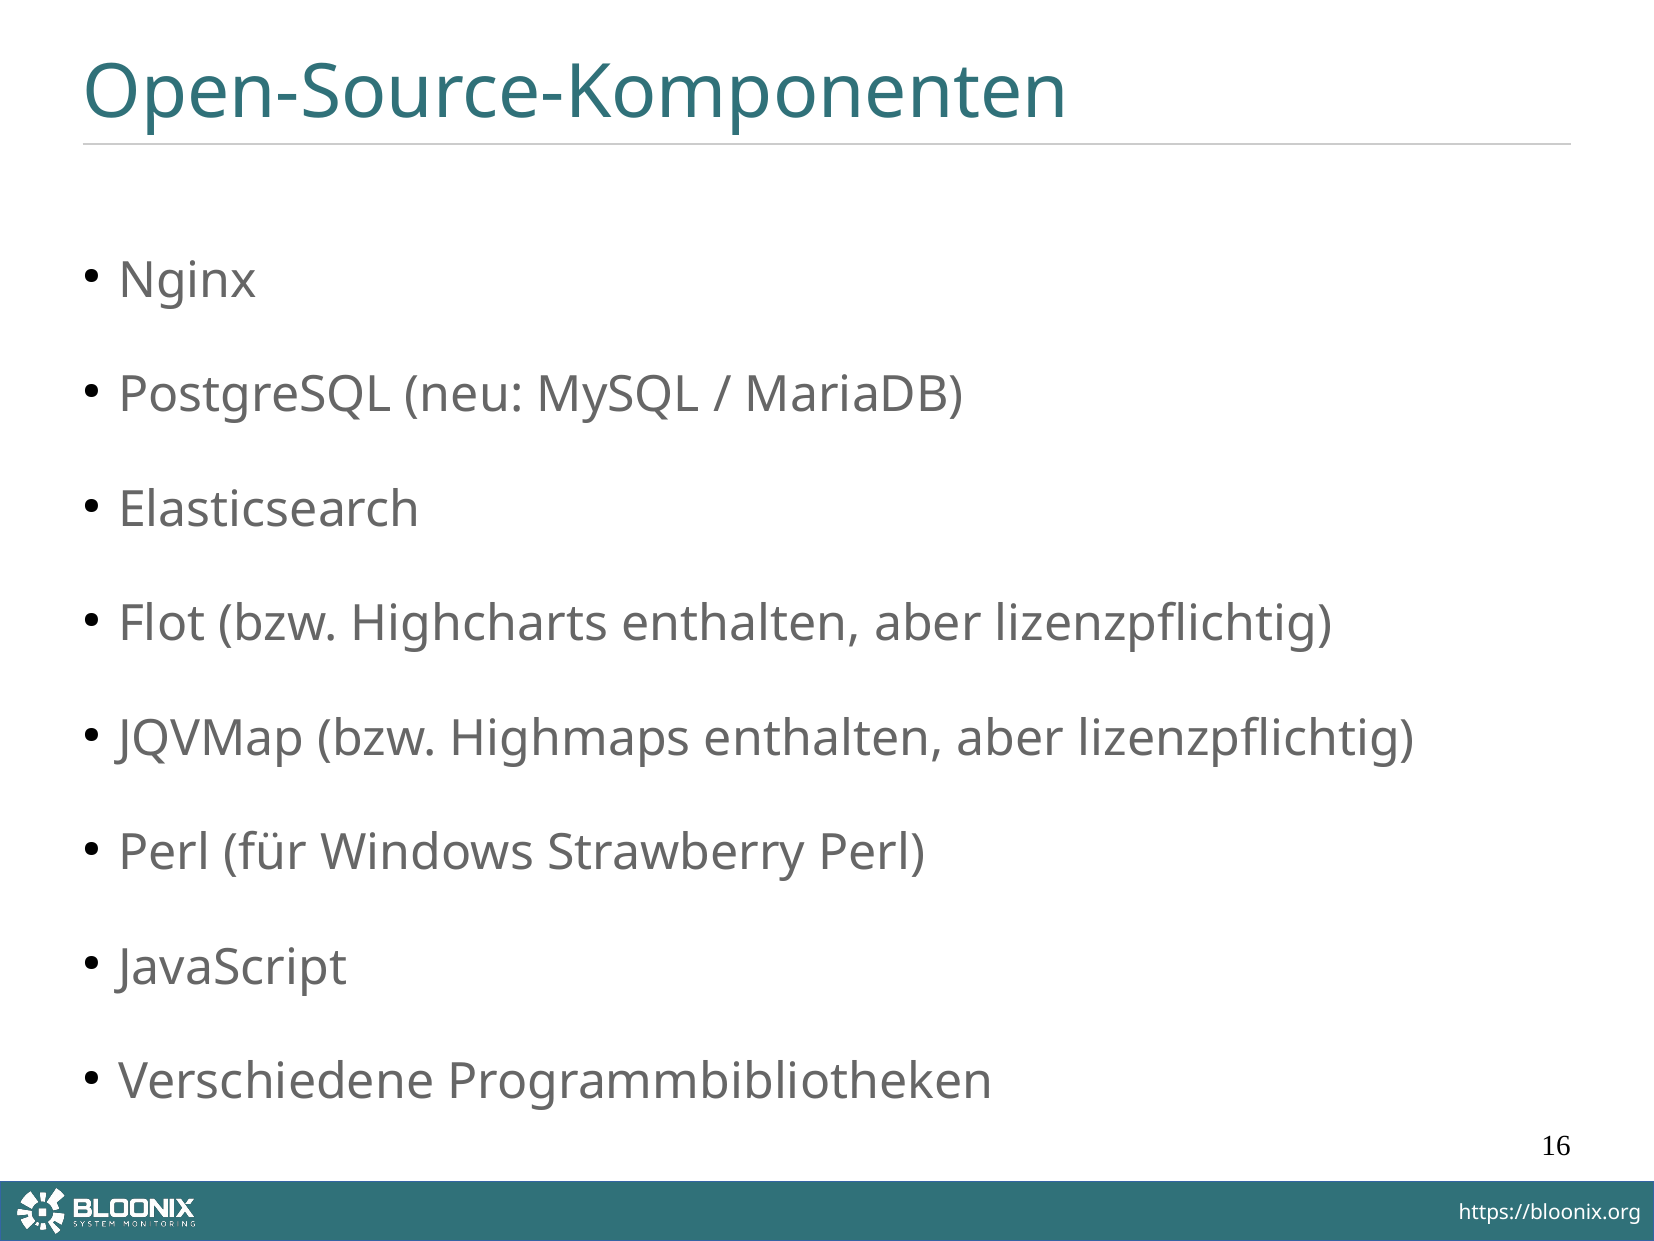

# Open-Source-Komponenten
Nginx
PostgreSQL (neu: MySQL / MariaDB)
Elasticsearch
Flot (bzw. Highcharts enthalten, aber lizenzpflichtig)
JQVMap (bzw. Highmaps enthalten, aber lizenzpflichtig)
Perl (für Windows Strawberry Perl)
JavaScript
Verschiedene Programmbibliotheken
16
https://bloonix.org